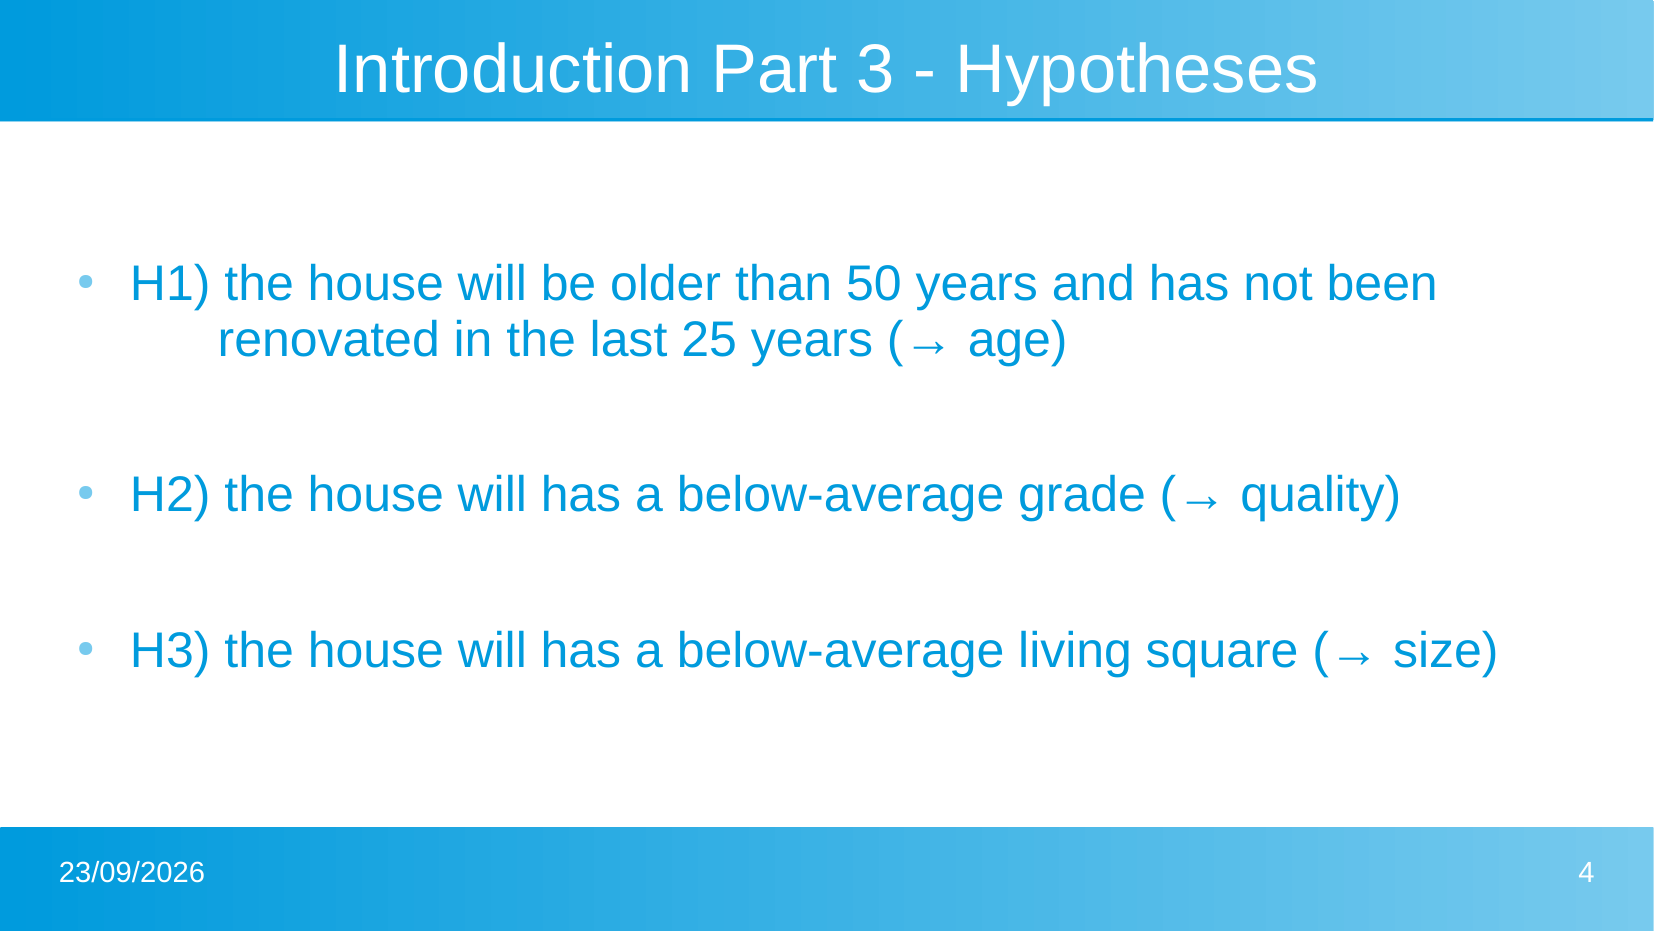

# Introduction Part 3 - Hypotheses
H1) the house will be older than 50 years and has not been 	 		 renovated in the last 25 years (→ age)
H2) the house will has a below-average grade (→ quality)
H3) the house will has a below-average living square (→ size)
4